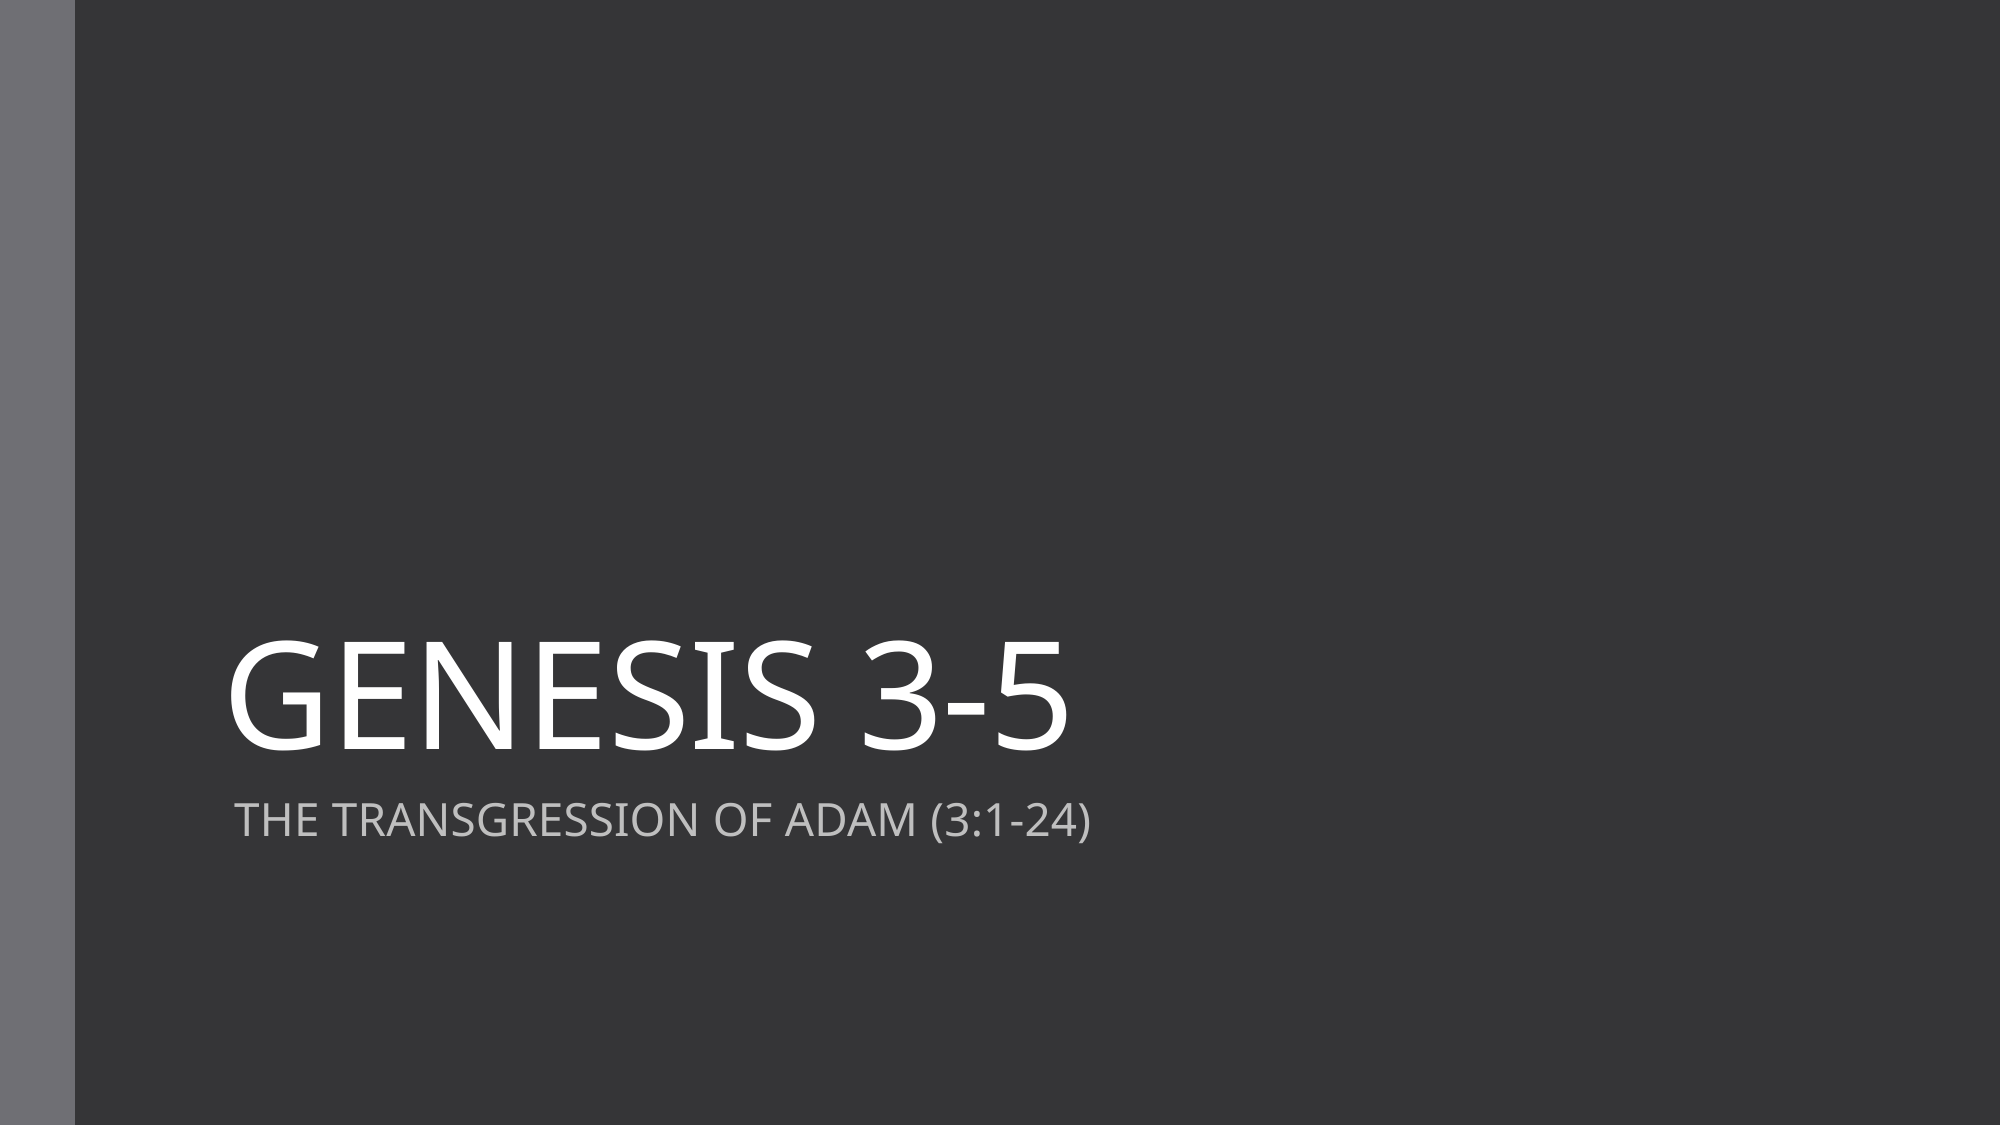

# GENESIS 3-5
 THE TRANSGRESSION OF ADAM (3:1-24)